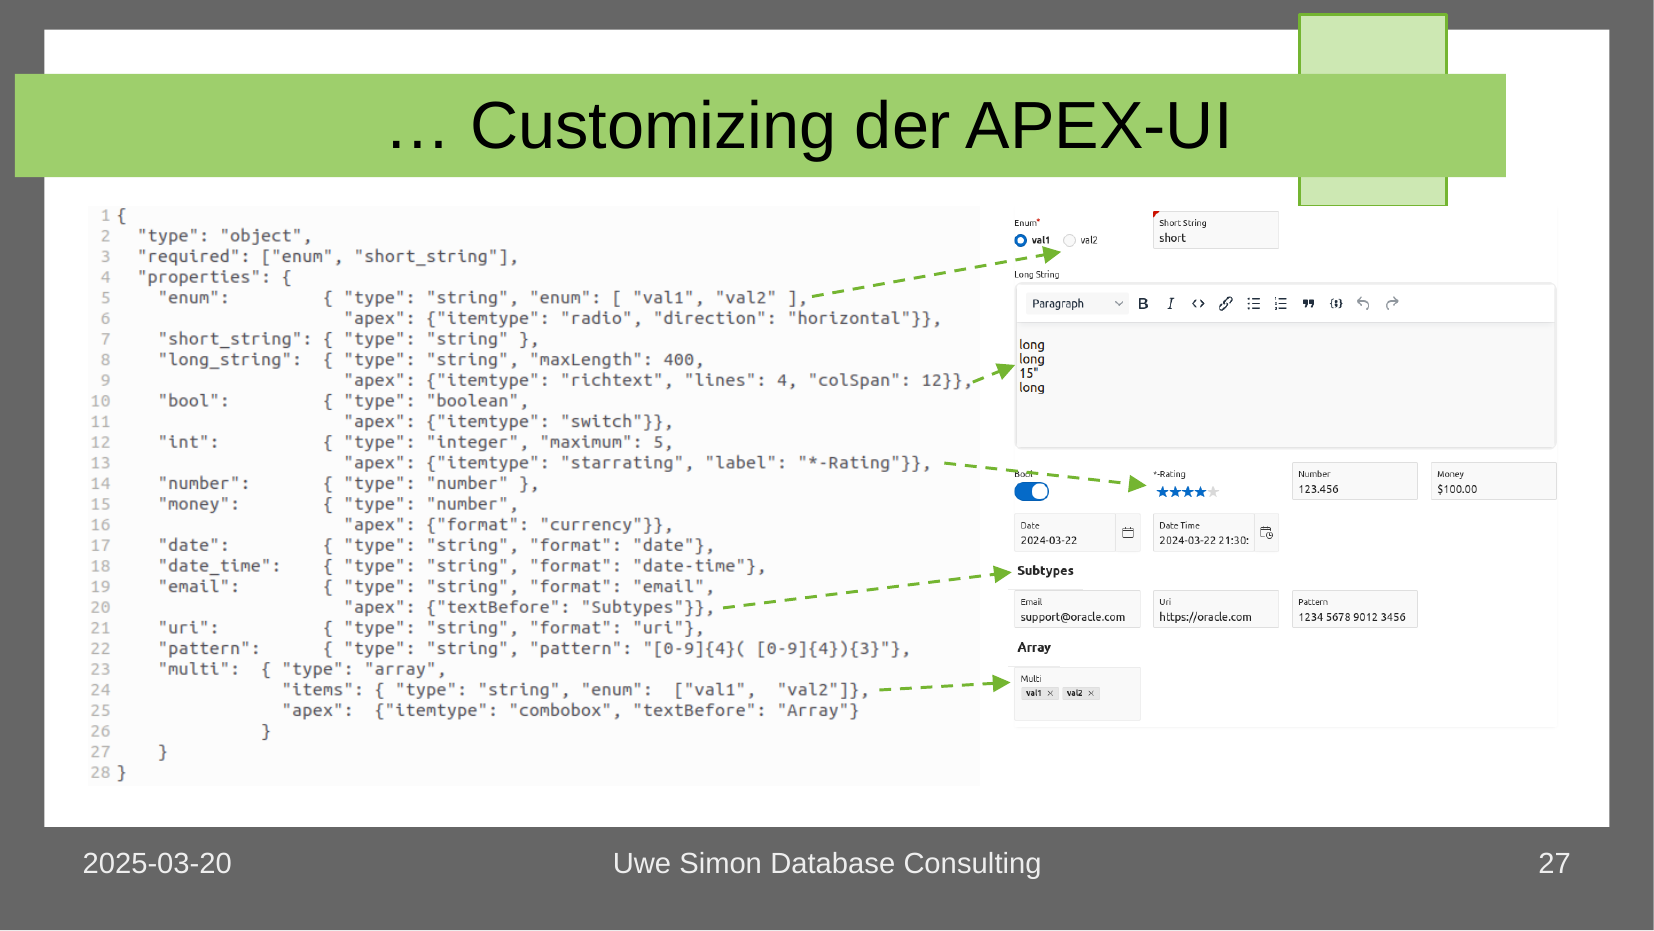

# … Customizing der APEX-UI
2024-04-24
Uwe Simon Database Consulting
27